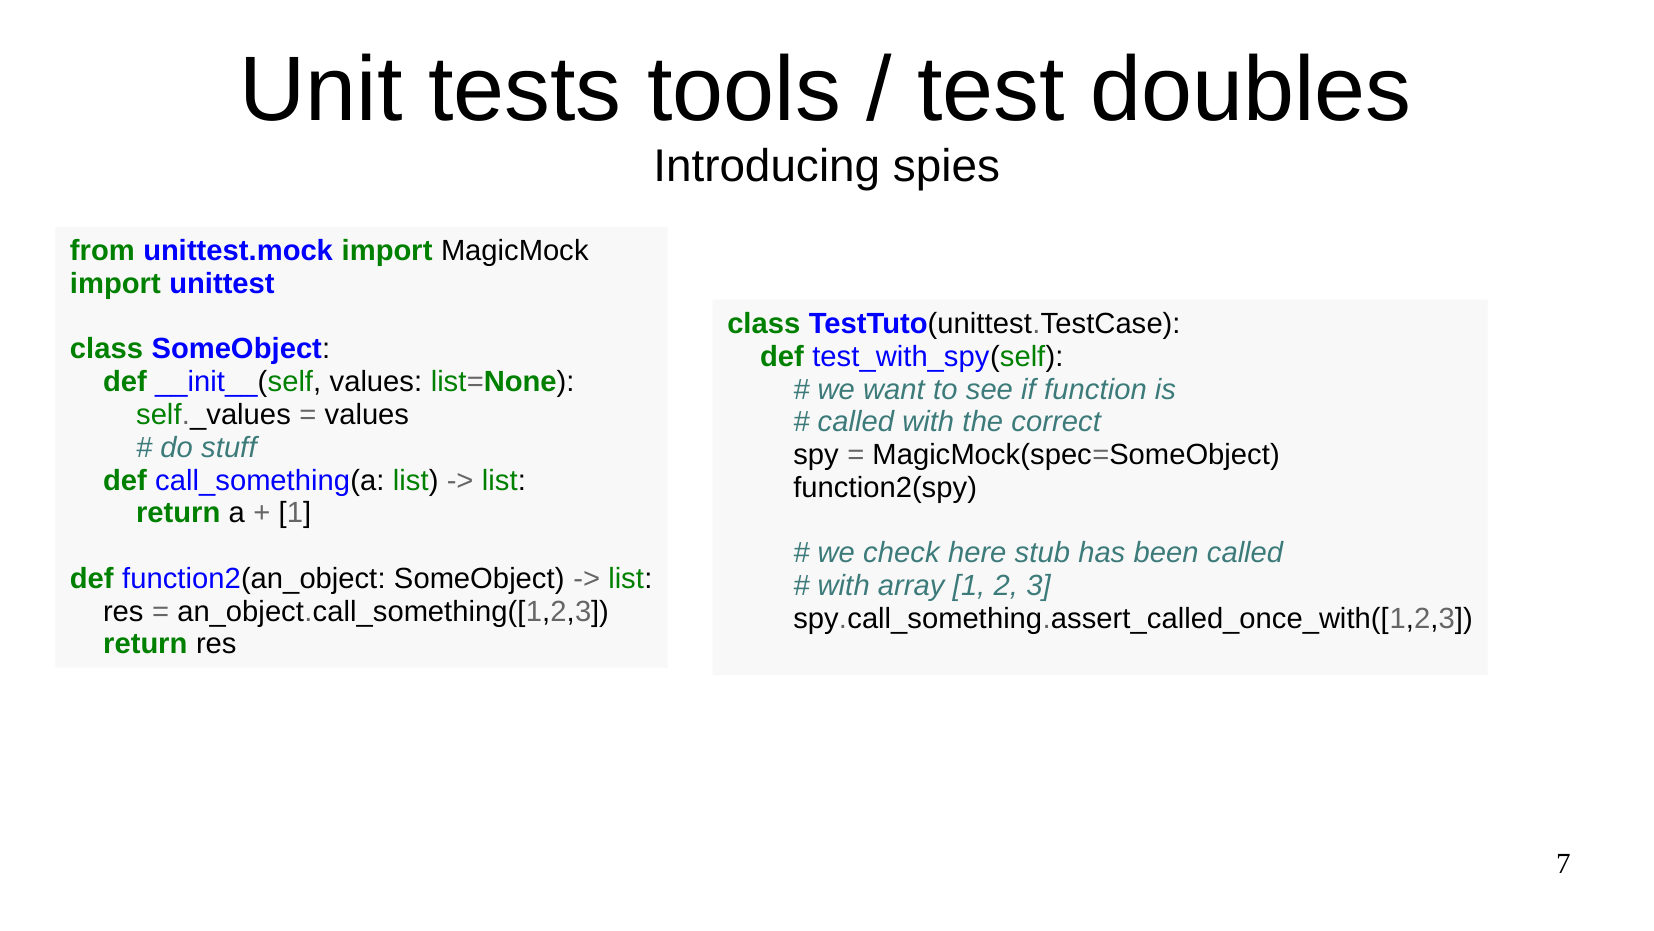

# Unit tests tools / test doubles Introducing spies
from unittest.mock import MagicMock
import unittest
class SomeObject:
 def __init__(self, values: list=None):
 self._values = values
 # do stuff
 def call_something(a: list) -> list:
 return a + [1]
def function2(an_object: SomeObject) -> list:
 res = an_object.call_something([1,2,3])
 return res
class TestTuto(unittest.TestCase):
 def test_with_spy(self):
 # we want to see if function is
 # called with the correct
 spy = MagicMock(spec=SomeObject)
 function2(spy)
 # we check here stub has been called
 # with array [1, 2, 3]
 spy.call_something.assert_called_once_with([1,2,3])
7